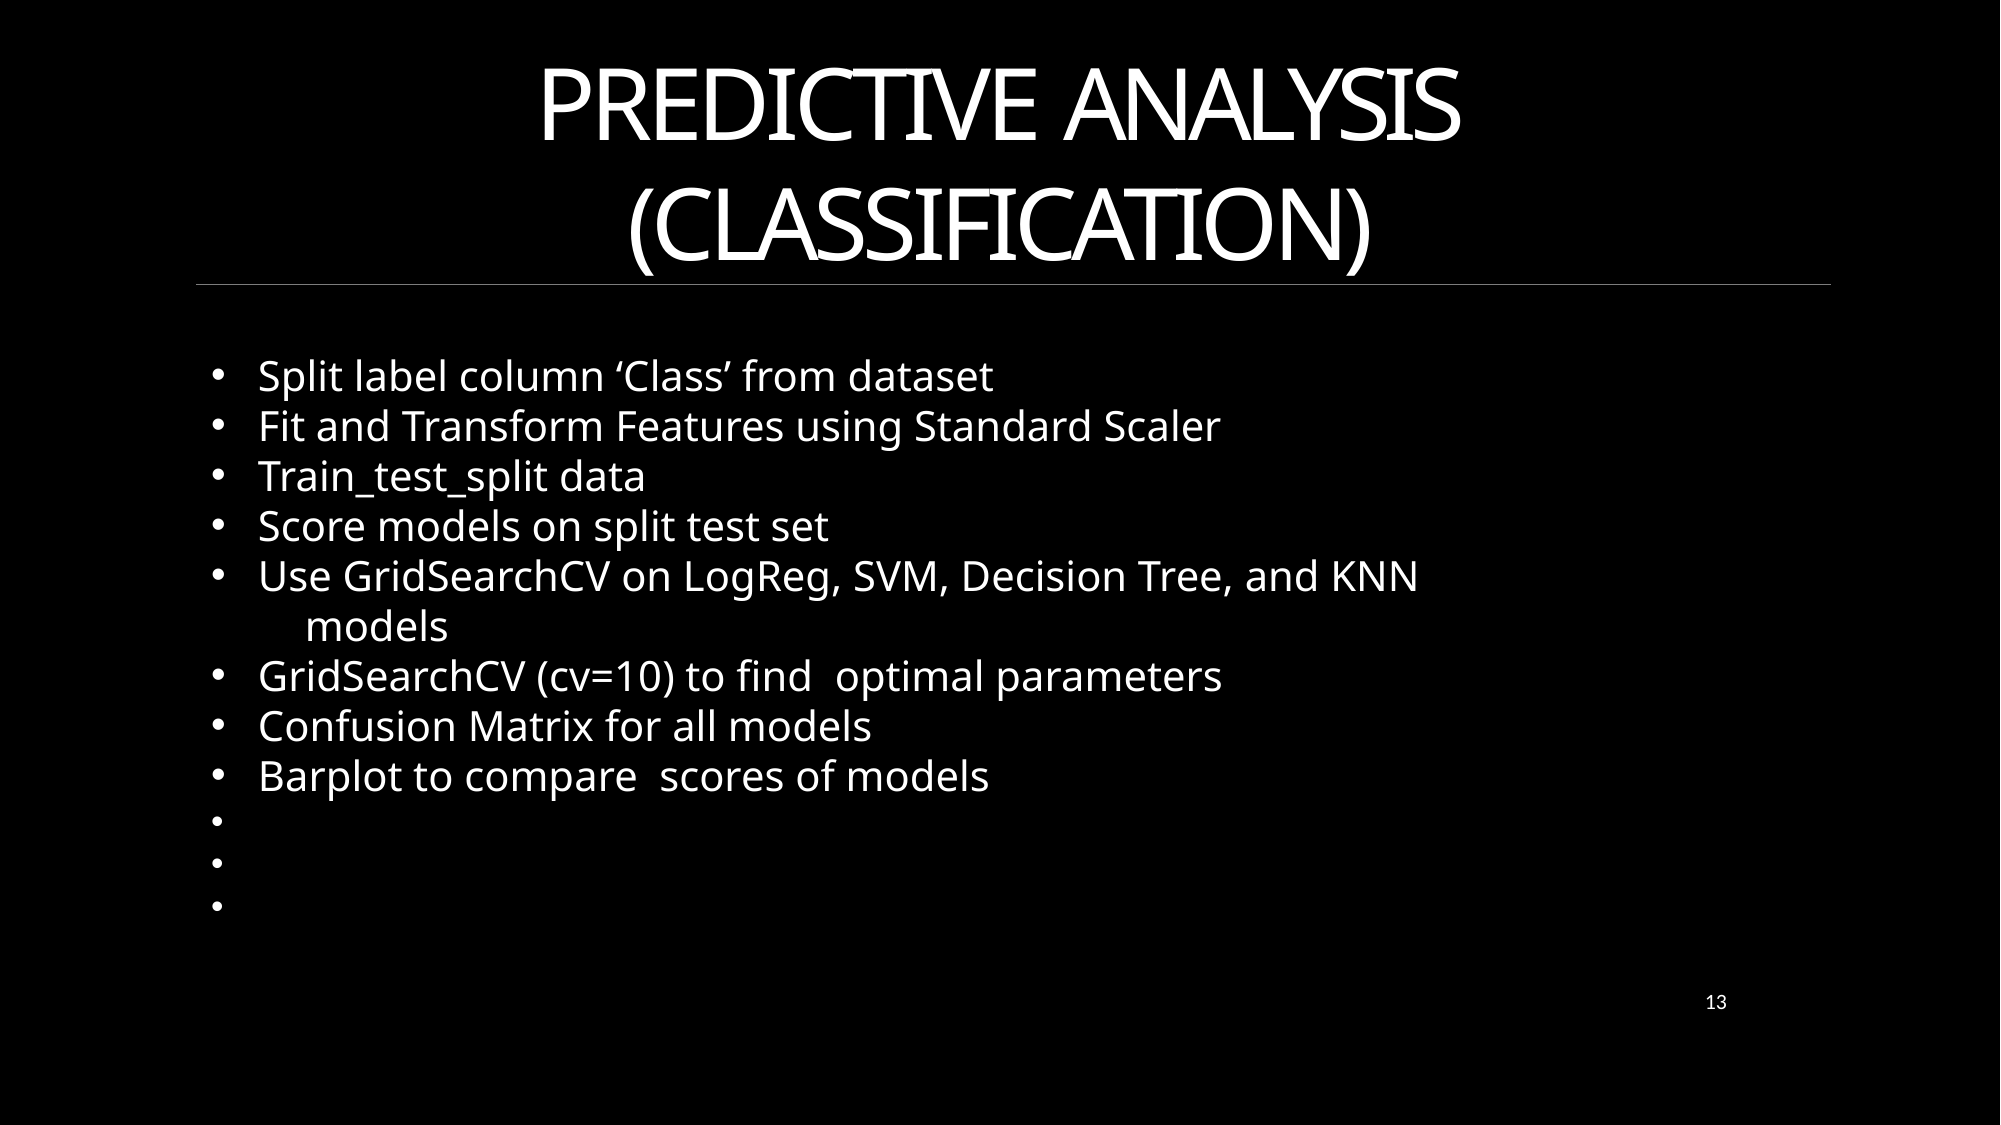

# Predictive analysis (Classification)
Split label column ‘Class’ from dataset
Fit and Transform Features using Standard Scaler
Train_test_split data
Score models on split test set
Use GridSearchCV on LogReg, SVM, Decision Tree, and KNN models
GridSearchCV (cv=10) to find  optimal parameters
Confusion Matrix for all models
Barplot to compare  scores of models
​
8